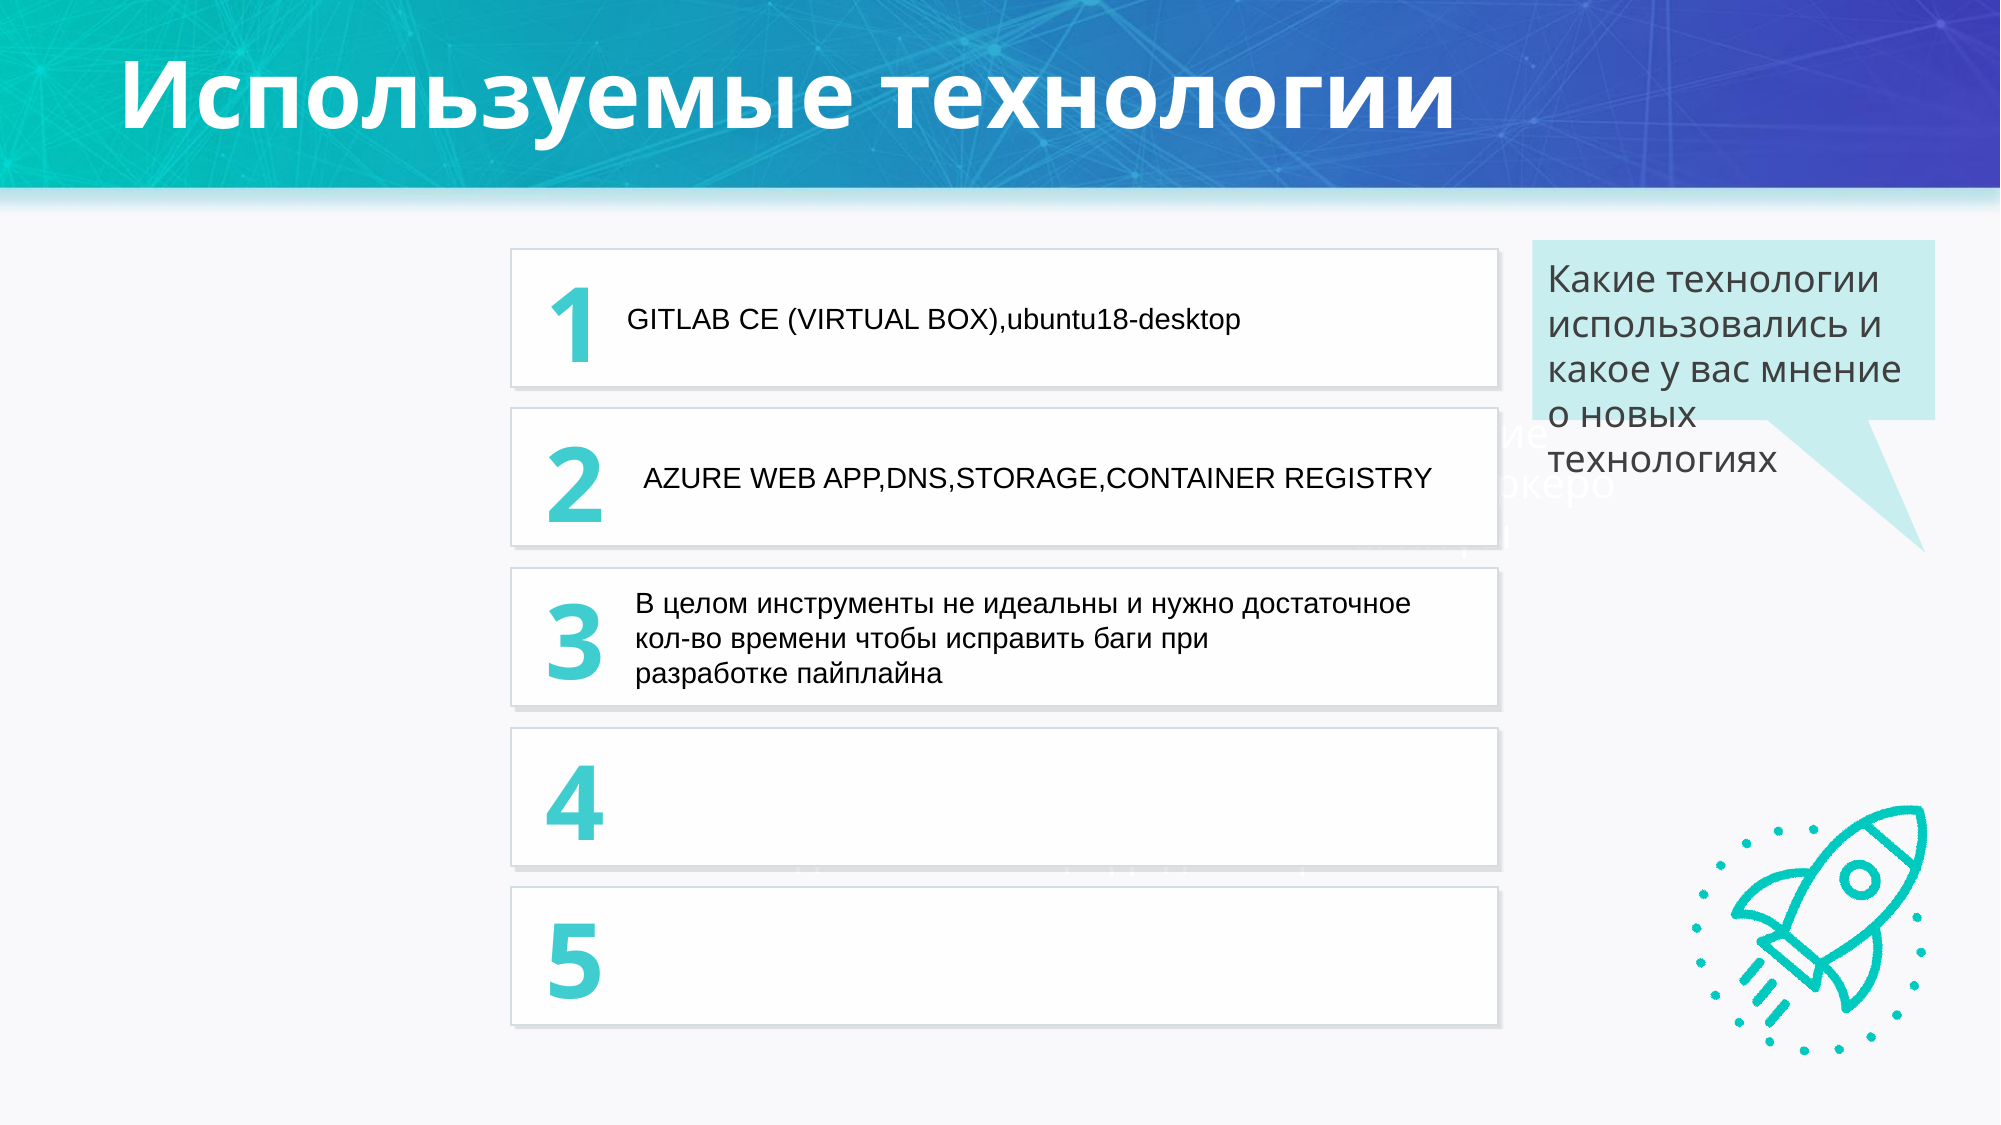

Используемые технологии
1
Какие технологии использовались и какое у вас мнение о новых технологиях
 GITLAB CE (VIRTUAL BOX),ubuntu18-desktop
2
Выделение фигурой/маркером инфы
 AZURE WEB APP,DNS,STORAGE,CONTAINER REGISTRY
3
 В целом инструменты не идеальны и нужно достаточное
 кол-во времени чтобы исправить баги при
 разработке пайплайна
4
Одна мысль на слайде
без картинок
Использование цифр для опроса
0-9
5